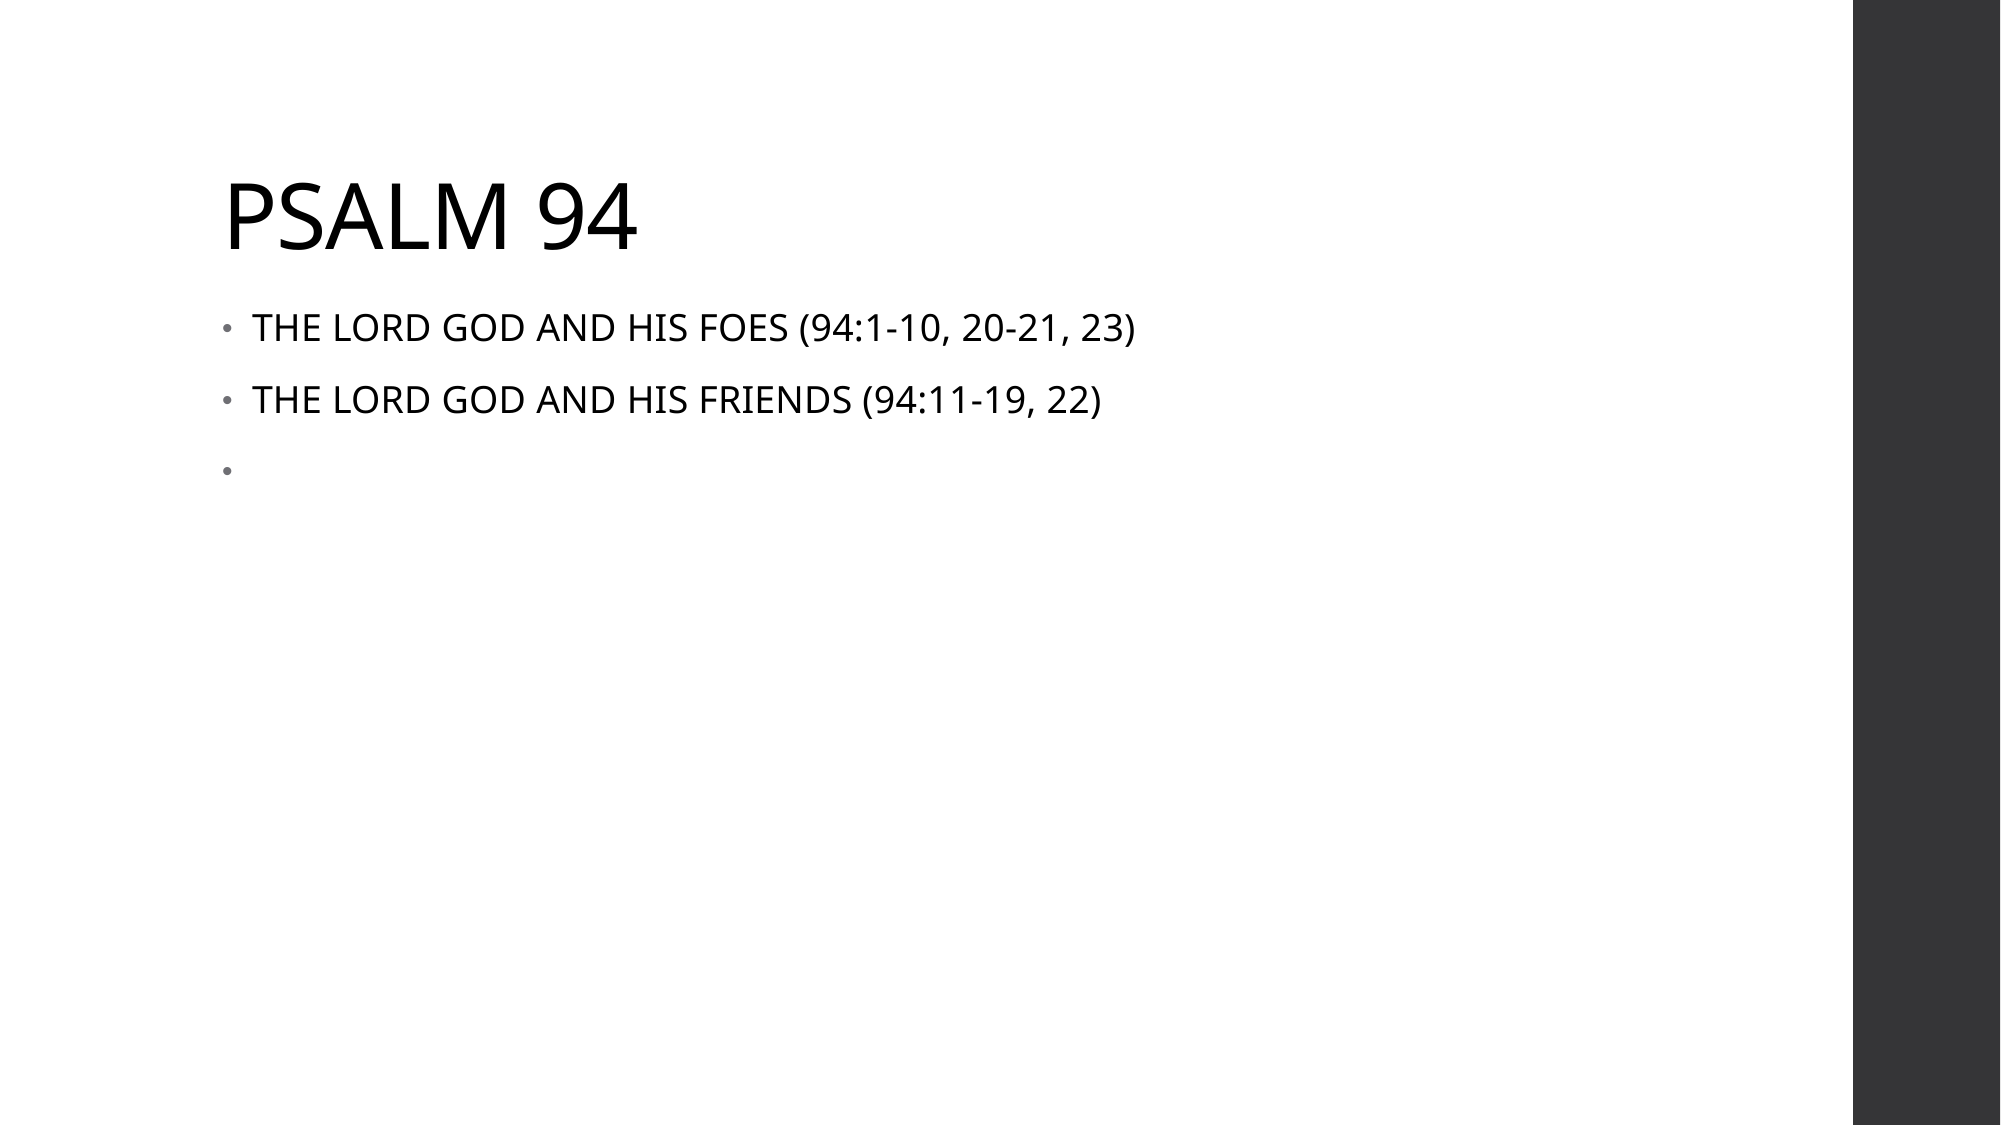

# PSALM 94
THE LORD GOD AND HIS FOES (94:1-10, 20-21, 23)
THE LORD GOD AND HIS FRIENDS (94:11-19, 22)